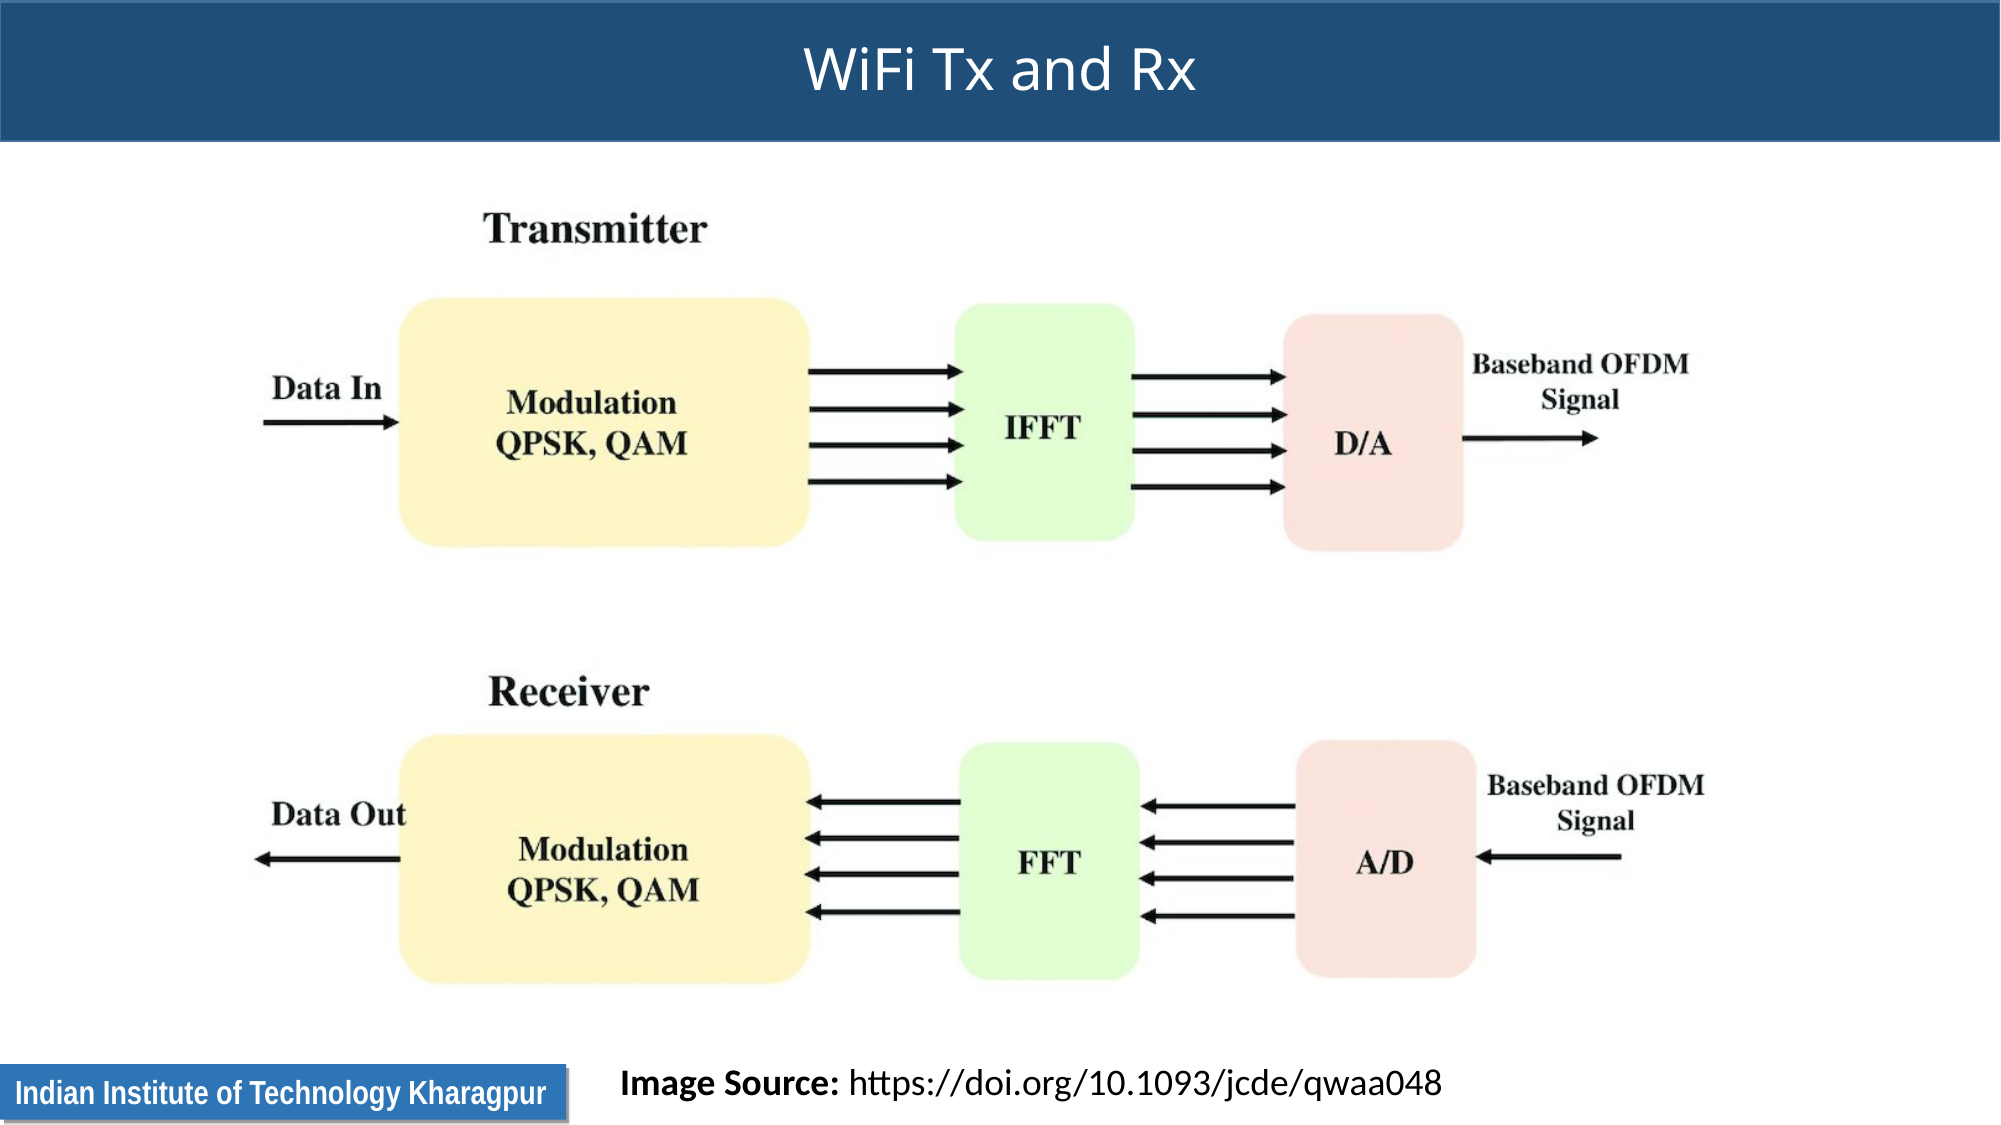

# WiFi Tx and Rx
Image Source: https://doi.org/10.1093/jcde/qwaa048